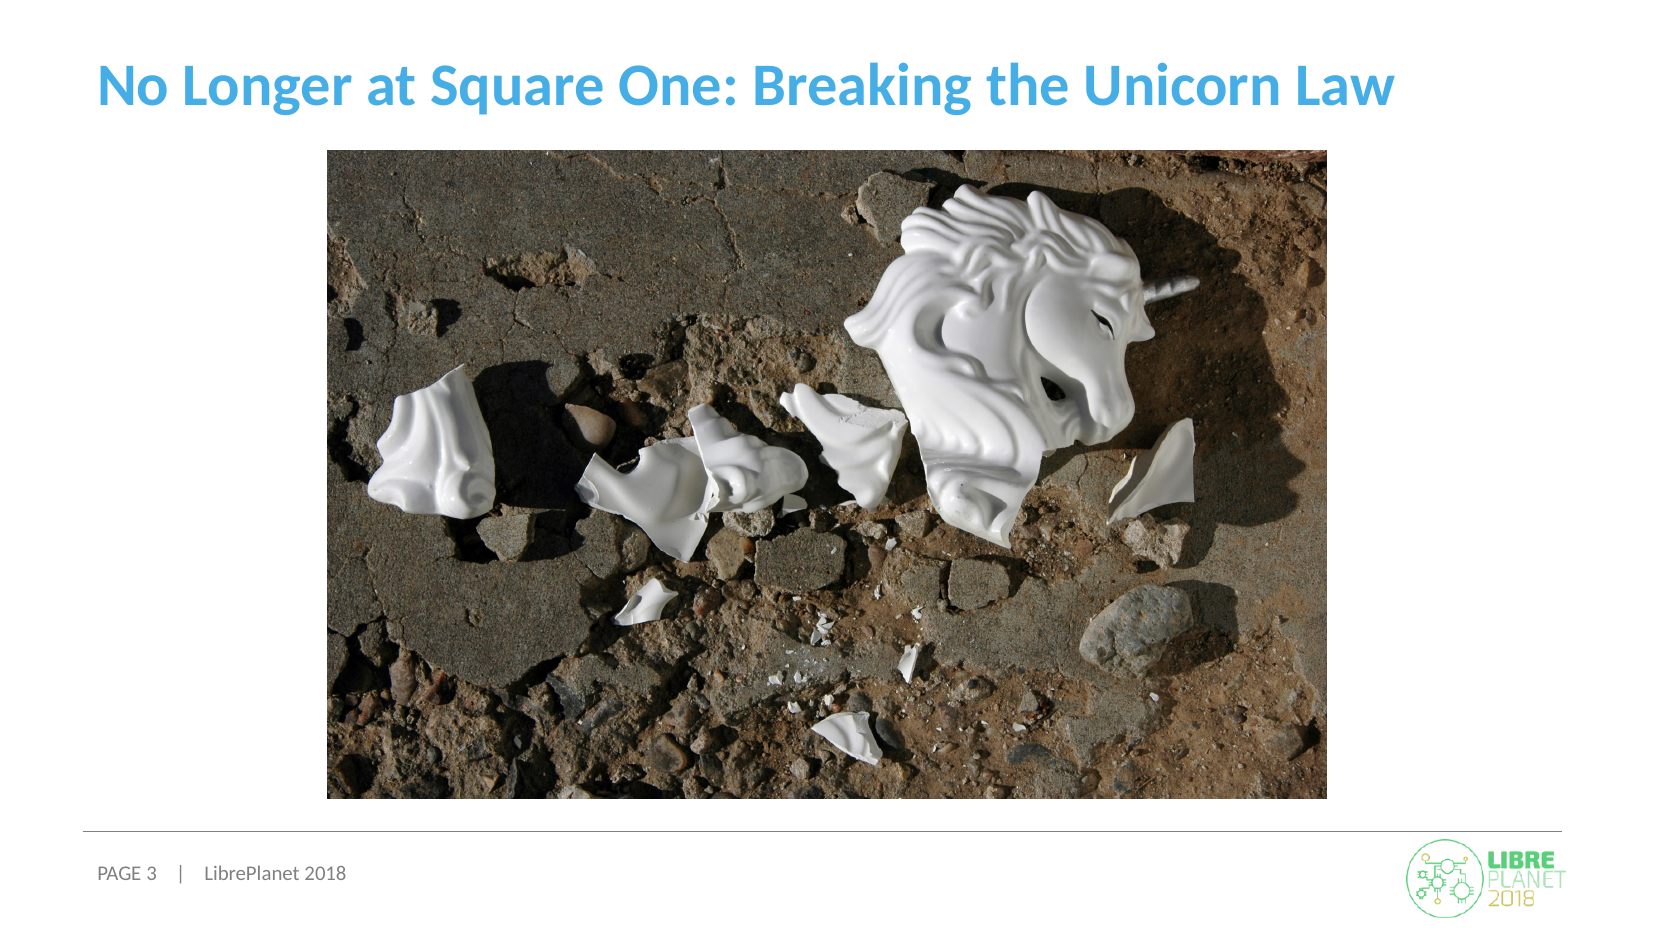

No Longer at Square One: Breaking the Unicorn Law